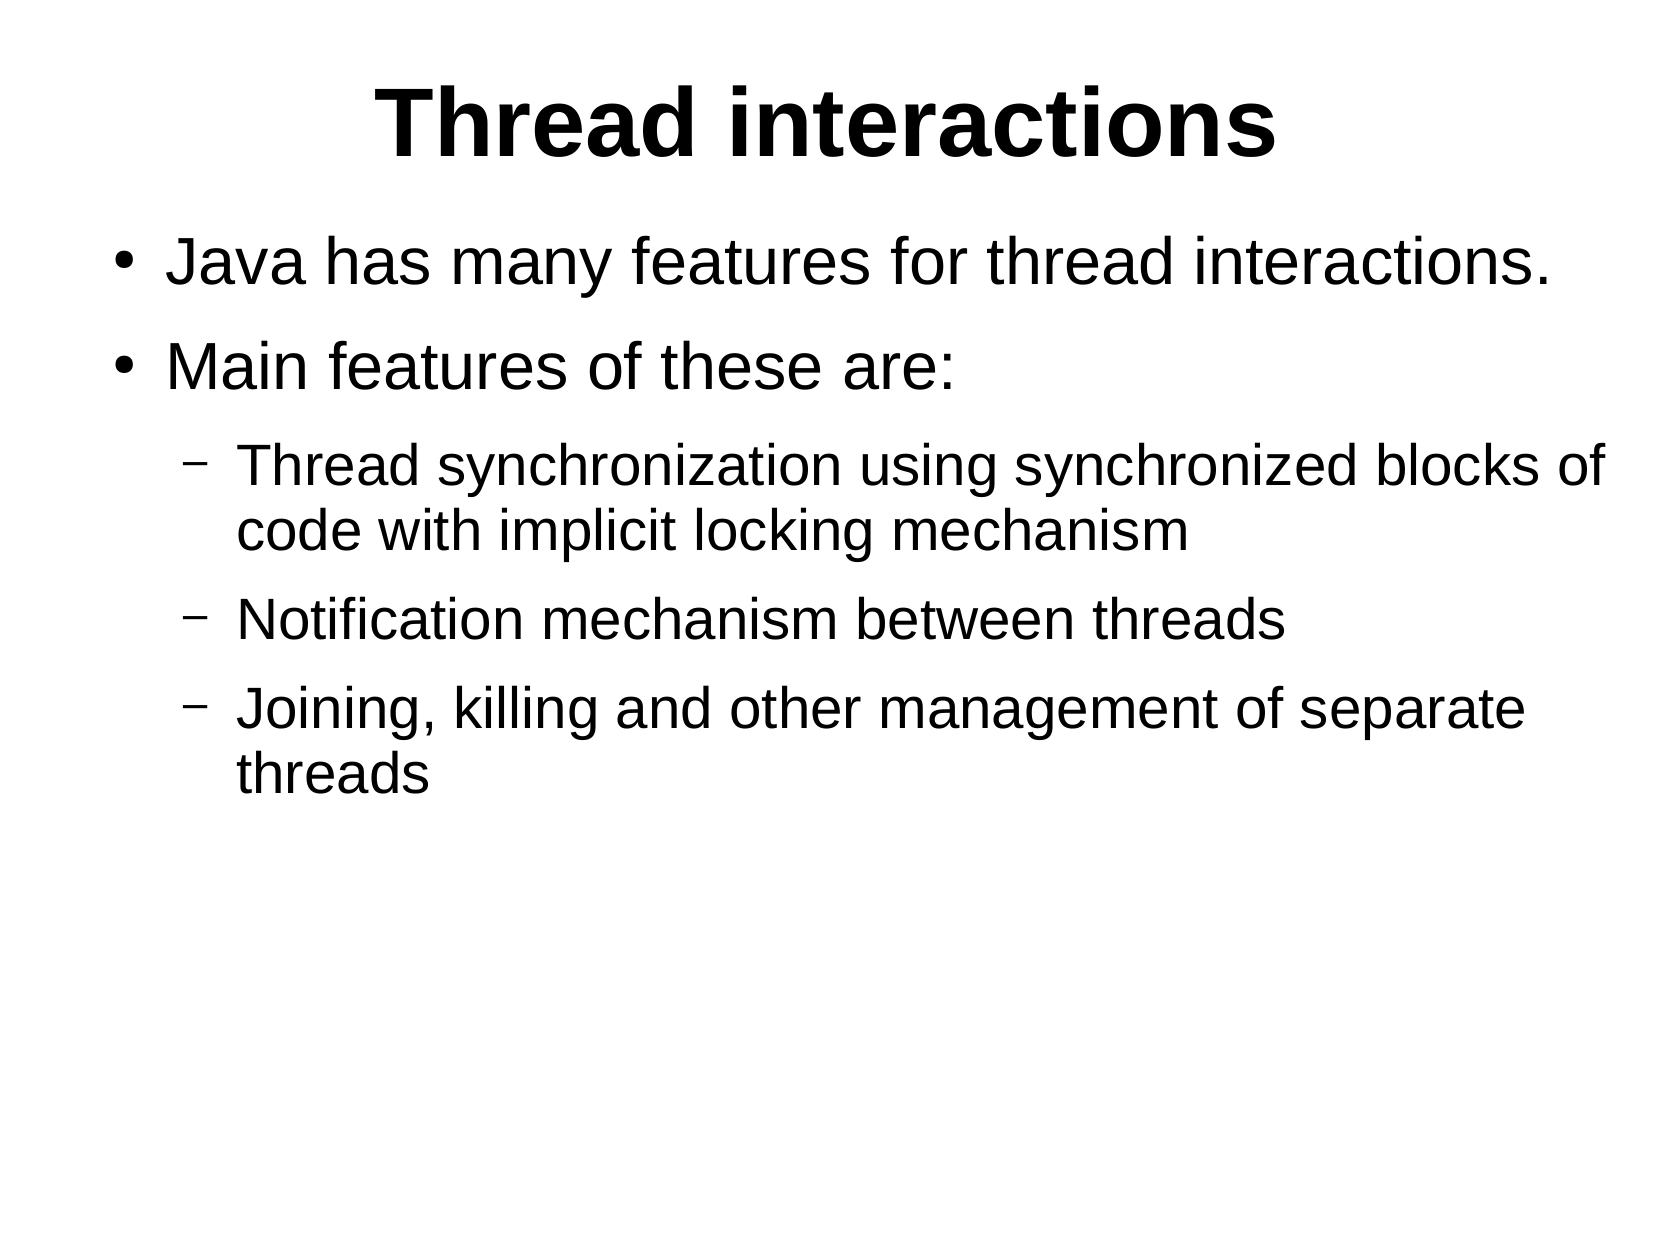

# Thread interactions
Java has many features for thread interactions.
Main features of these are:
Thread synchronization using synchronized blocks of code with implicit locking mechanism
Notification mechanism between threads
Joining, killing and other management of separate threads